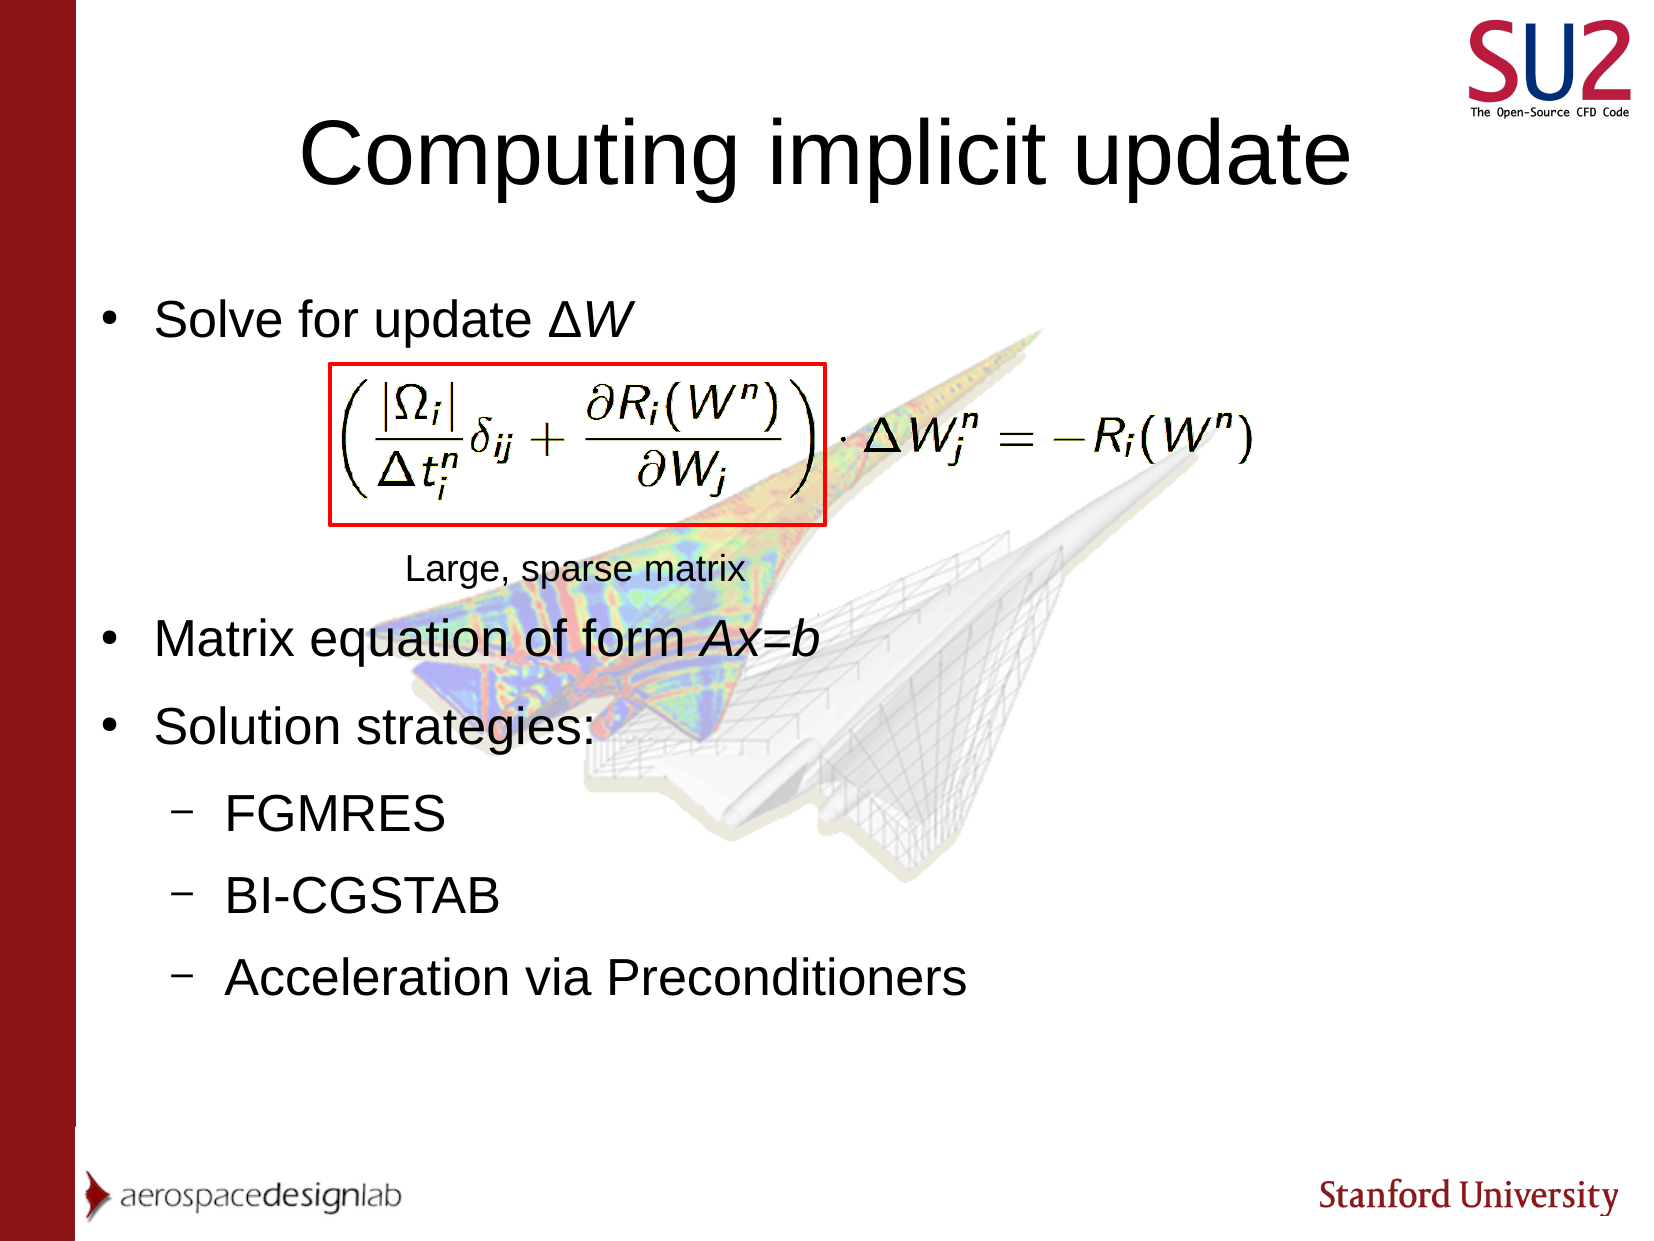

# Computing implicit update
Solve for update ΔW
Matrix equation of form Ax=b
Solution strategies:
FGMRES
BI-CGSTAB
Acceleration via Preconditioners
Large, sparse matrix